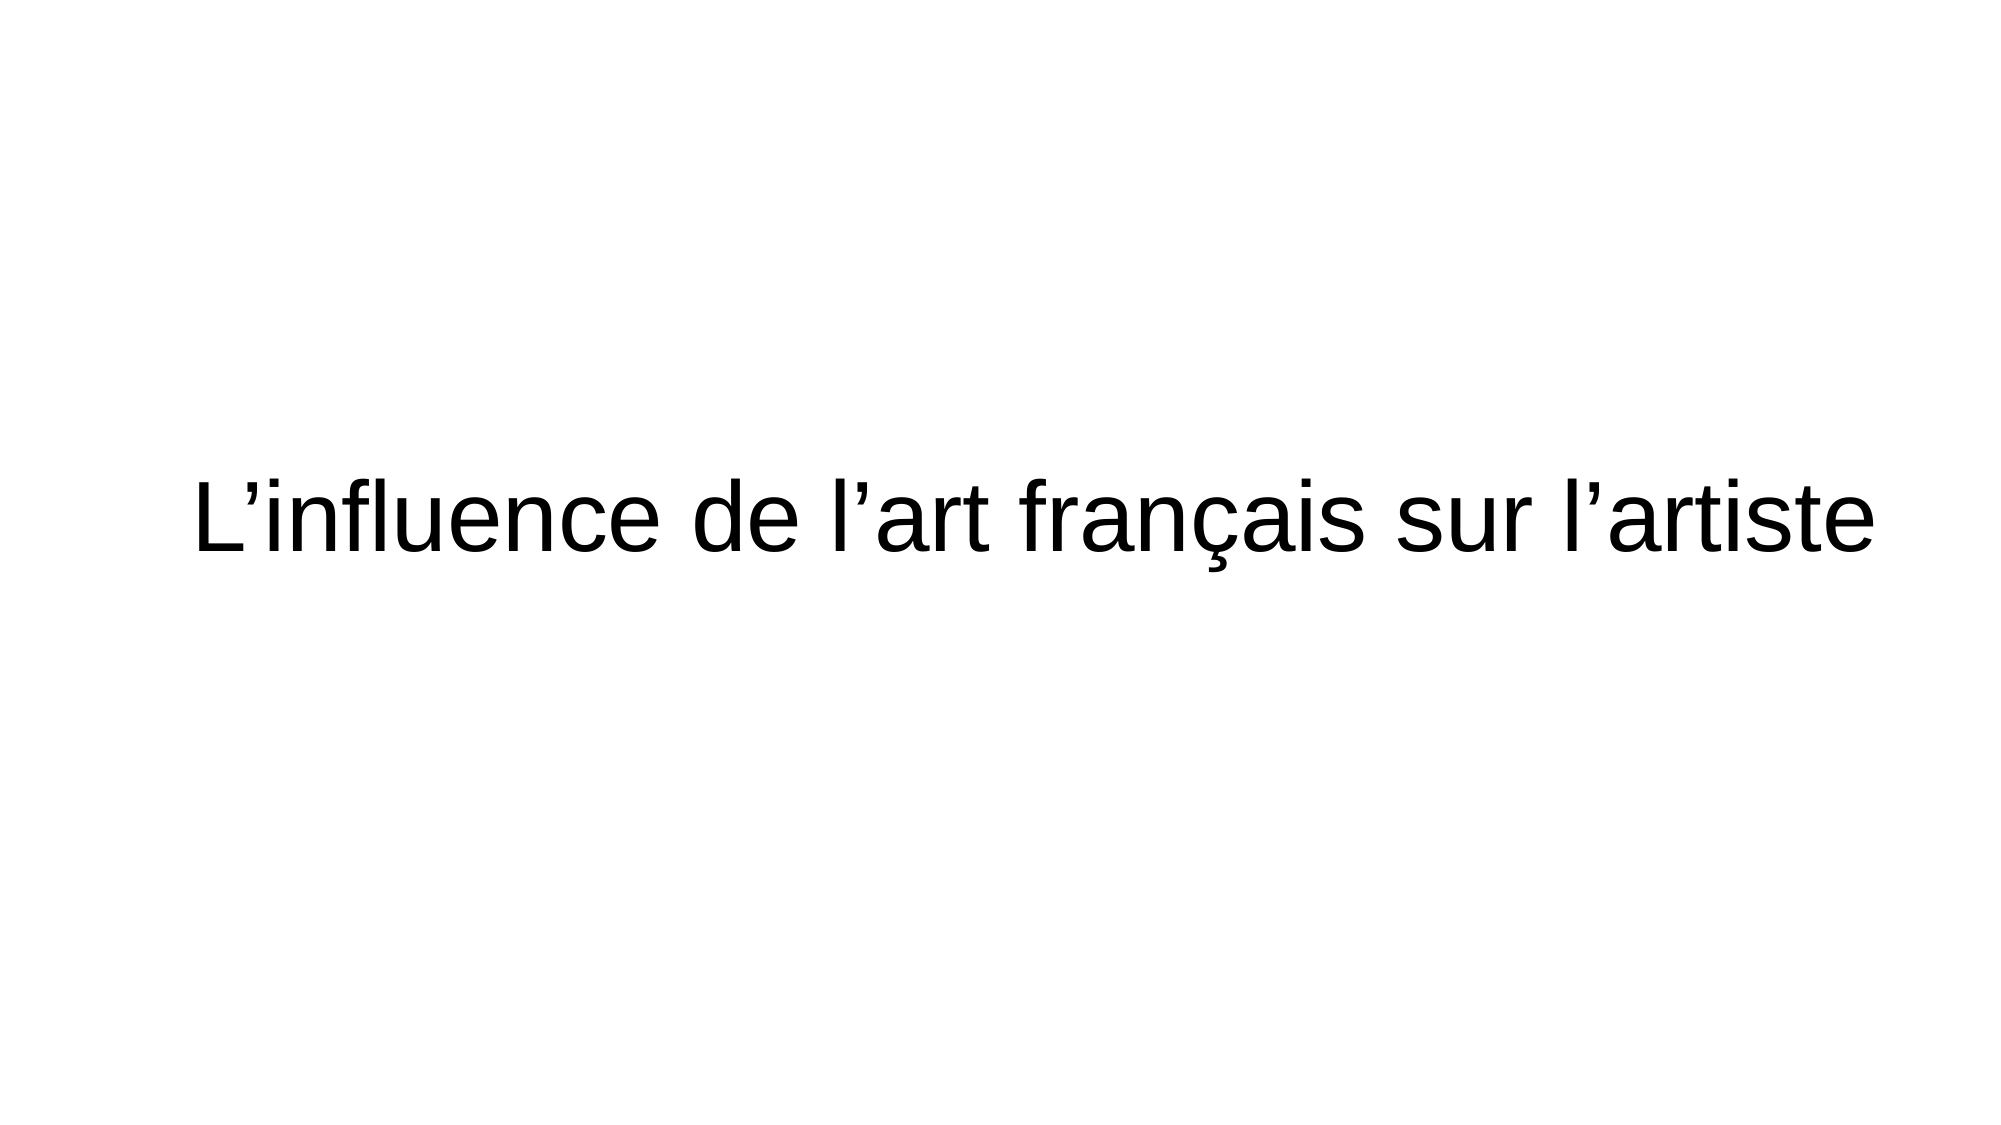

# L’influence de l’art français sur l’artiste